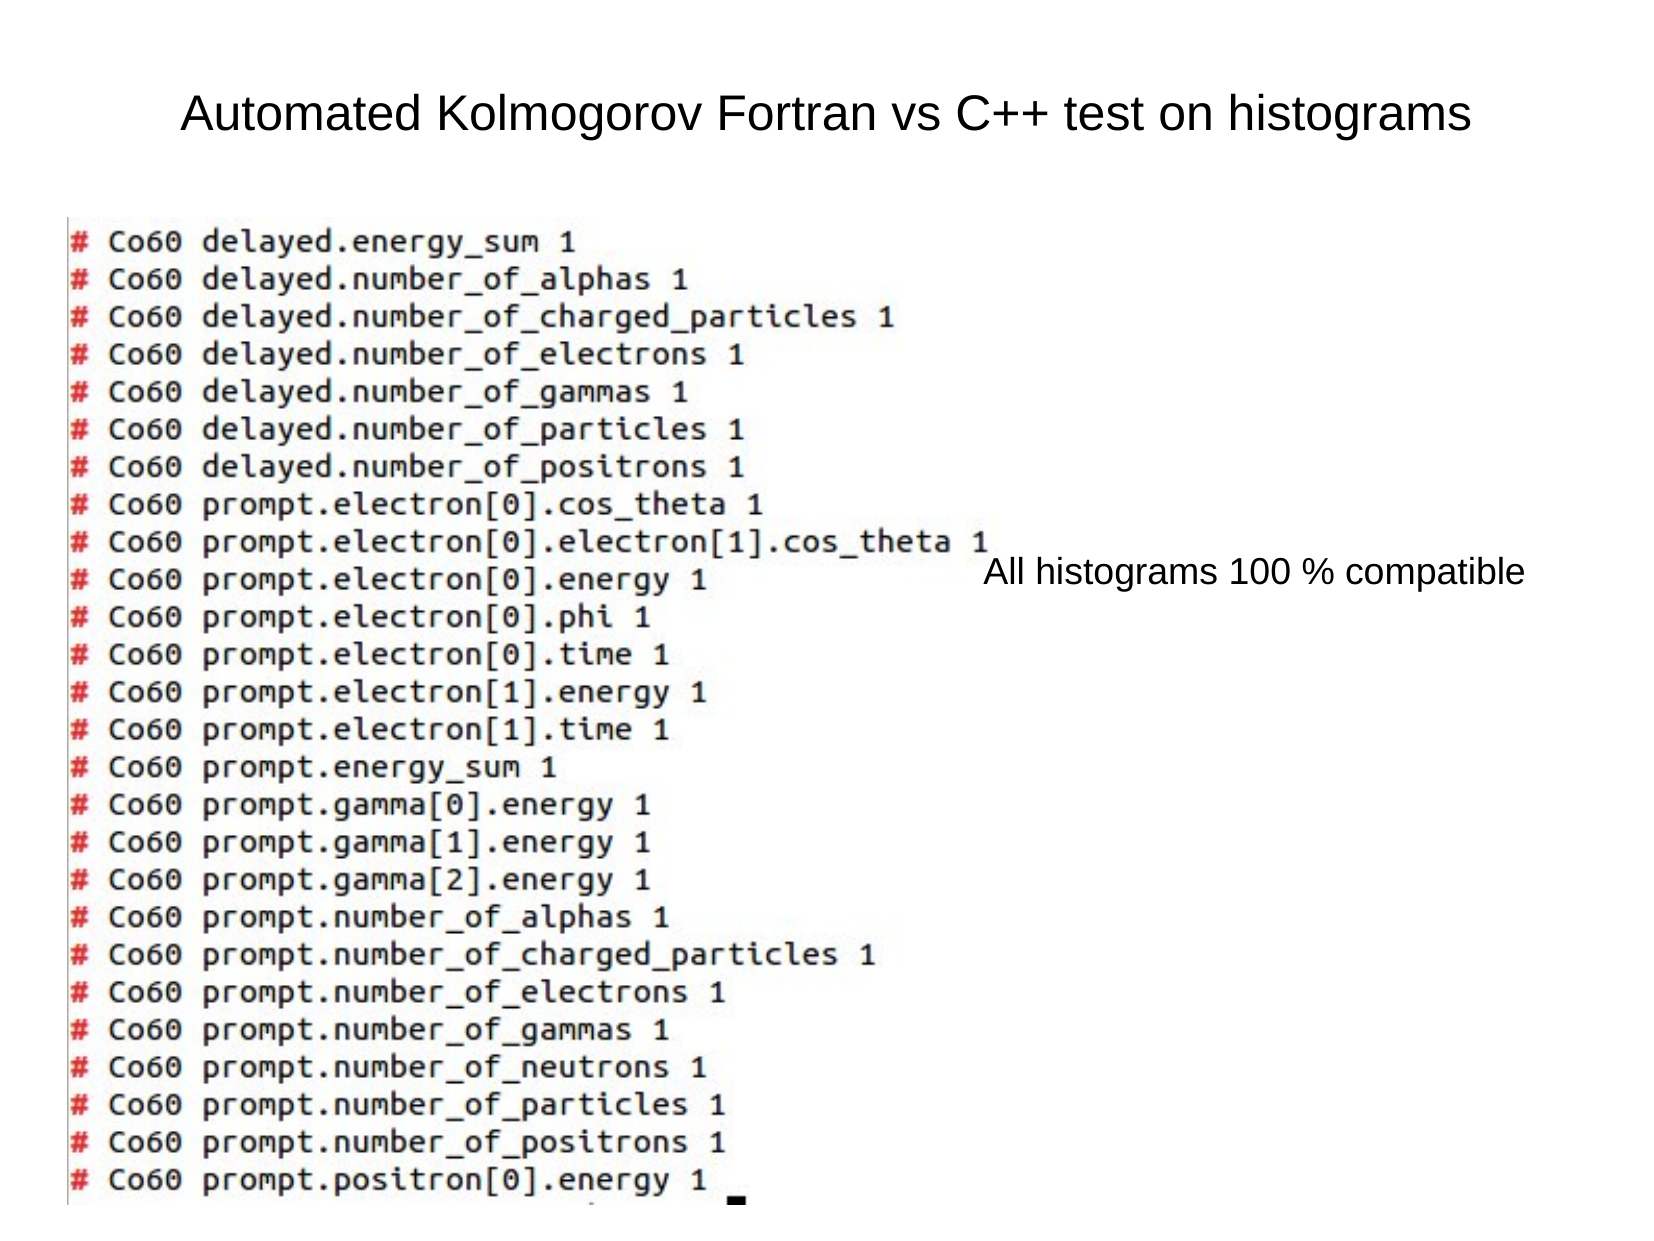

# Automated Kolmogorov Fortran vs C++ test on histograms
All histograms 100 % compatible